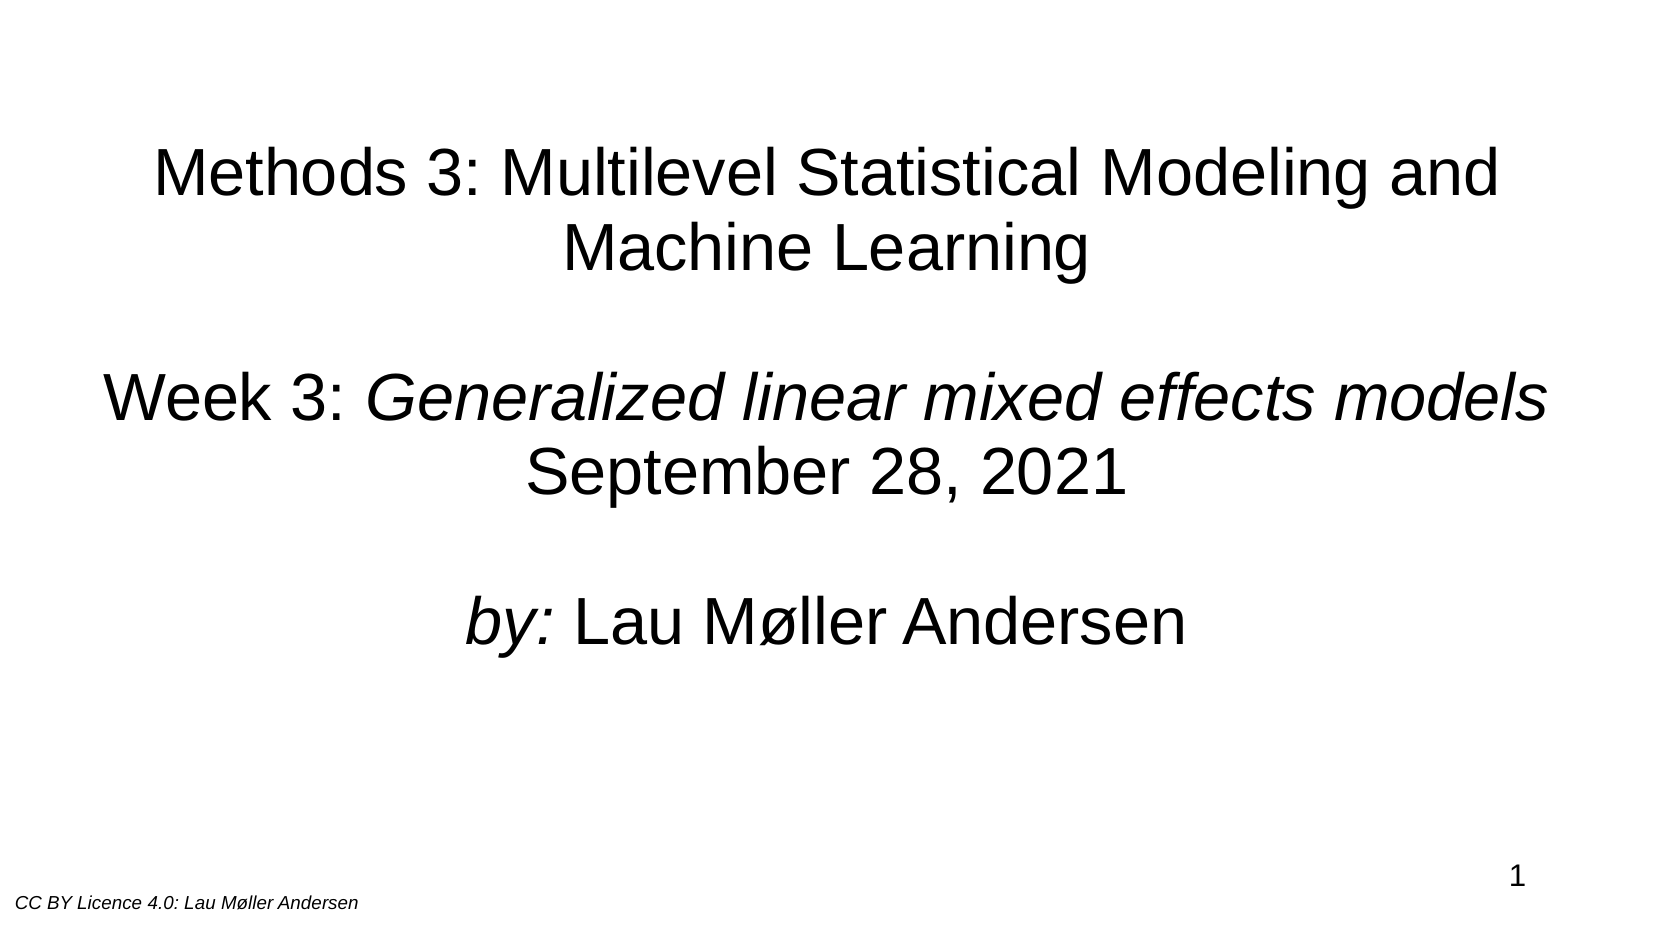

# Methods 3: Multilevel Statistical Modeling and Machine Learning
Week 3: Generalized linear mixed effects models
September 28, 2021
by: Lau Møller Andersen
CC BY Licence 4.0: Lau Møller Andersen